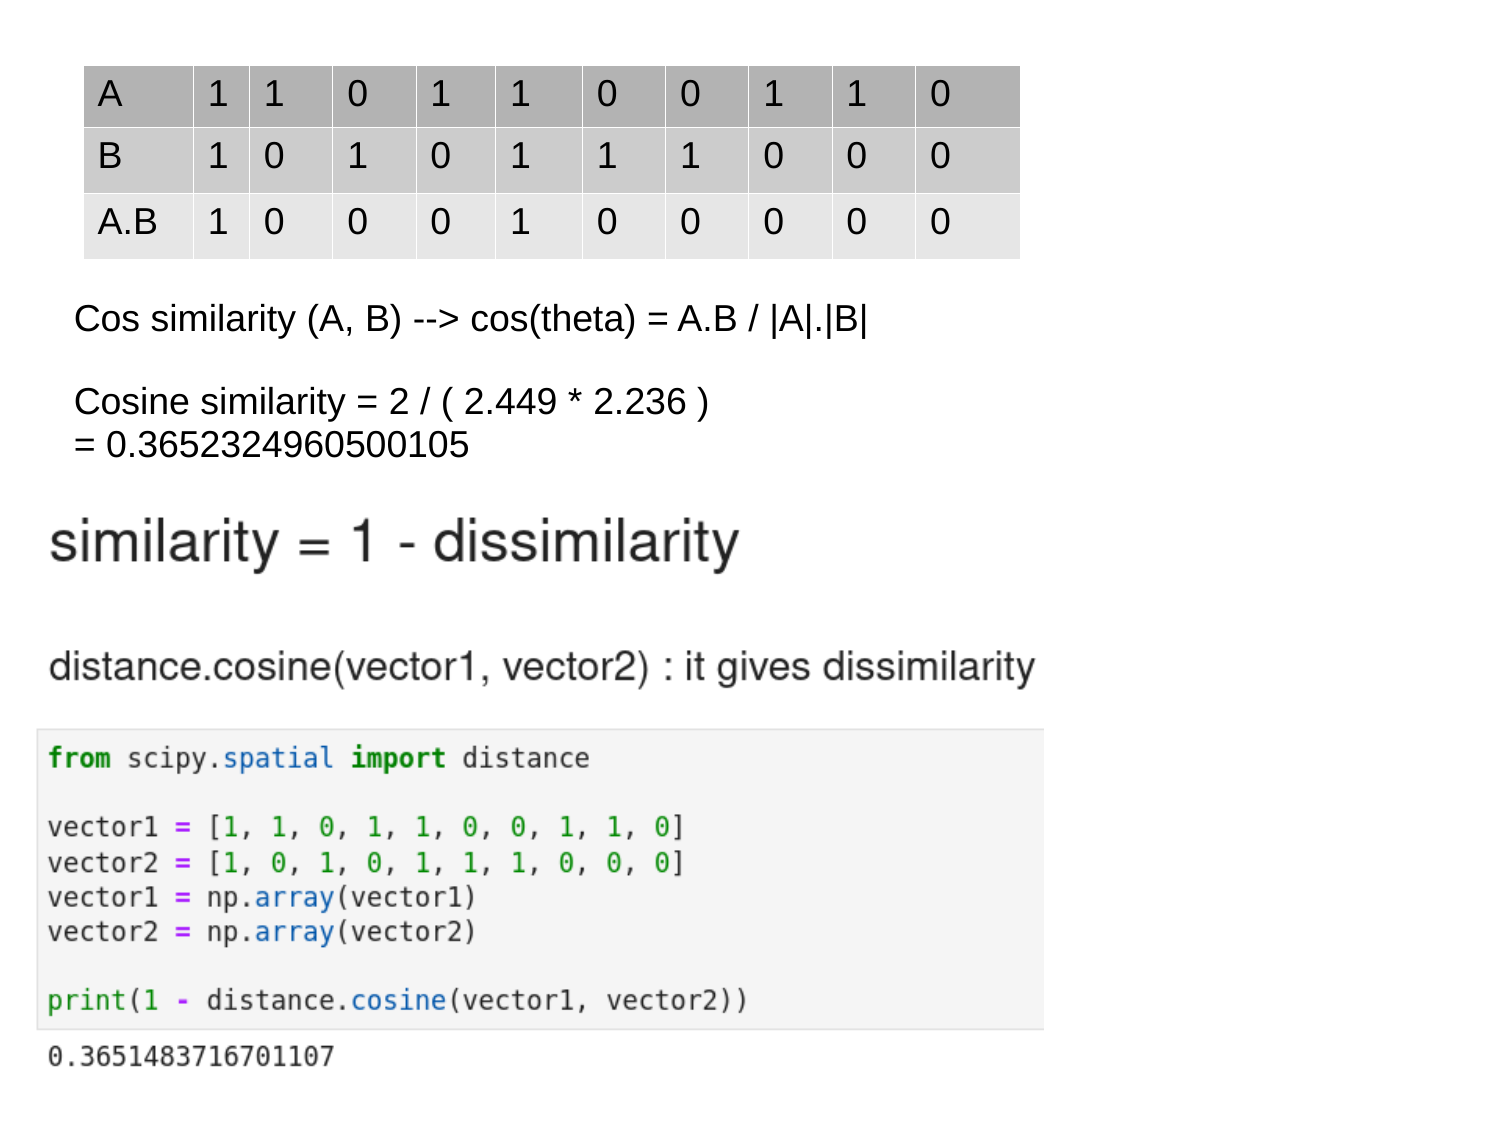

| A | 1 | 1 | 0 | 1 | 1 | 0 | 0 | 1 | 1 | 0 |
| --- | --- | --- | --- | --- | --- | --- | --- | --- | --- | --- |
| B | 1 | 0 | 1 | 0 | 1 | 1 | 1 | 0 | 0 | 0 |
| A.B | 1 | 0 | 0 | 0 | 1 | 0 | 0 | 0 | 0 | 0 |
Cos similarity (A, B) --> cos(theta) = A.B / |A|.|B|
Cosine similarity = 2 / ( 2.449 * 2.236 )
= 0.3652324960500105